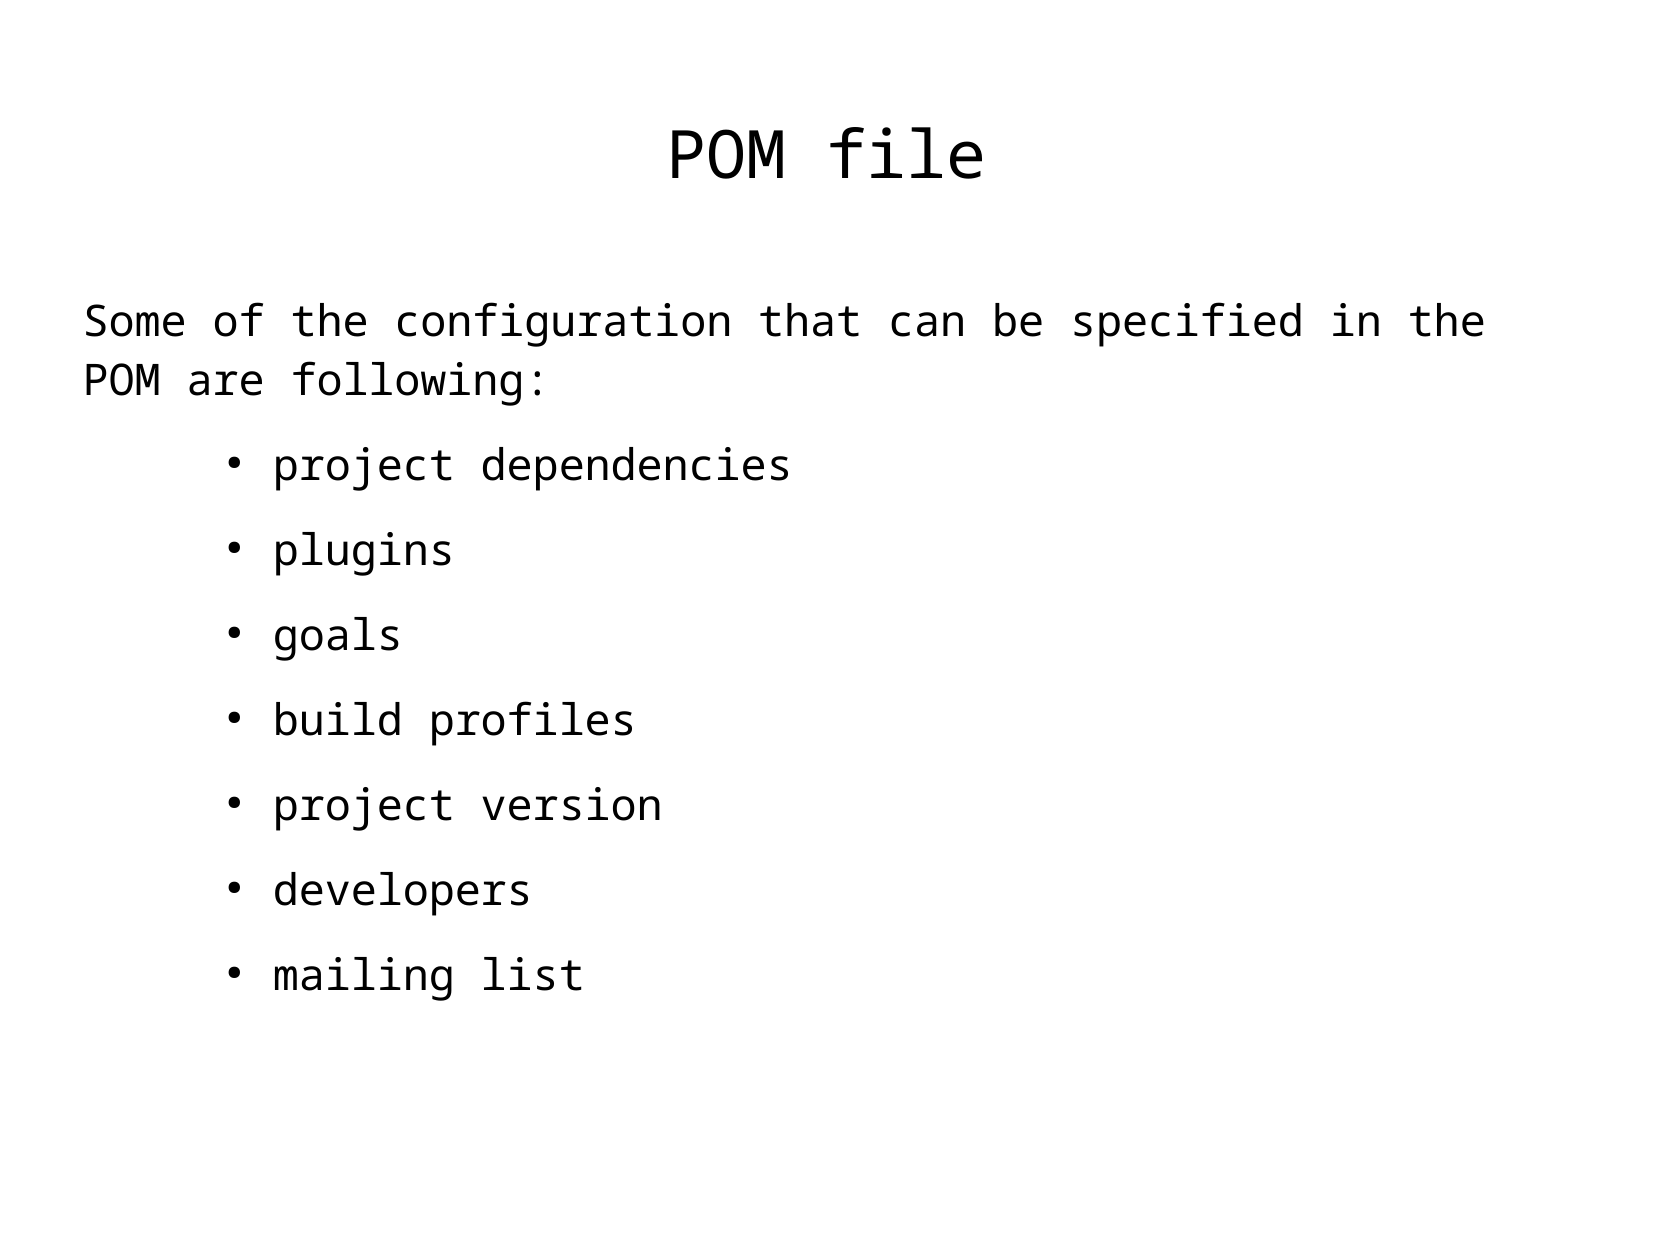

# POM file
Some of the configuration that can be specified in the POM are following:
project dependencies
plugins
goals
build profiles
project version
developers
mailing list